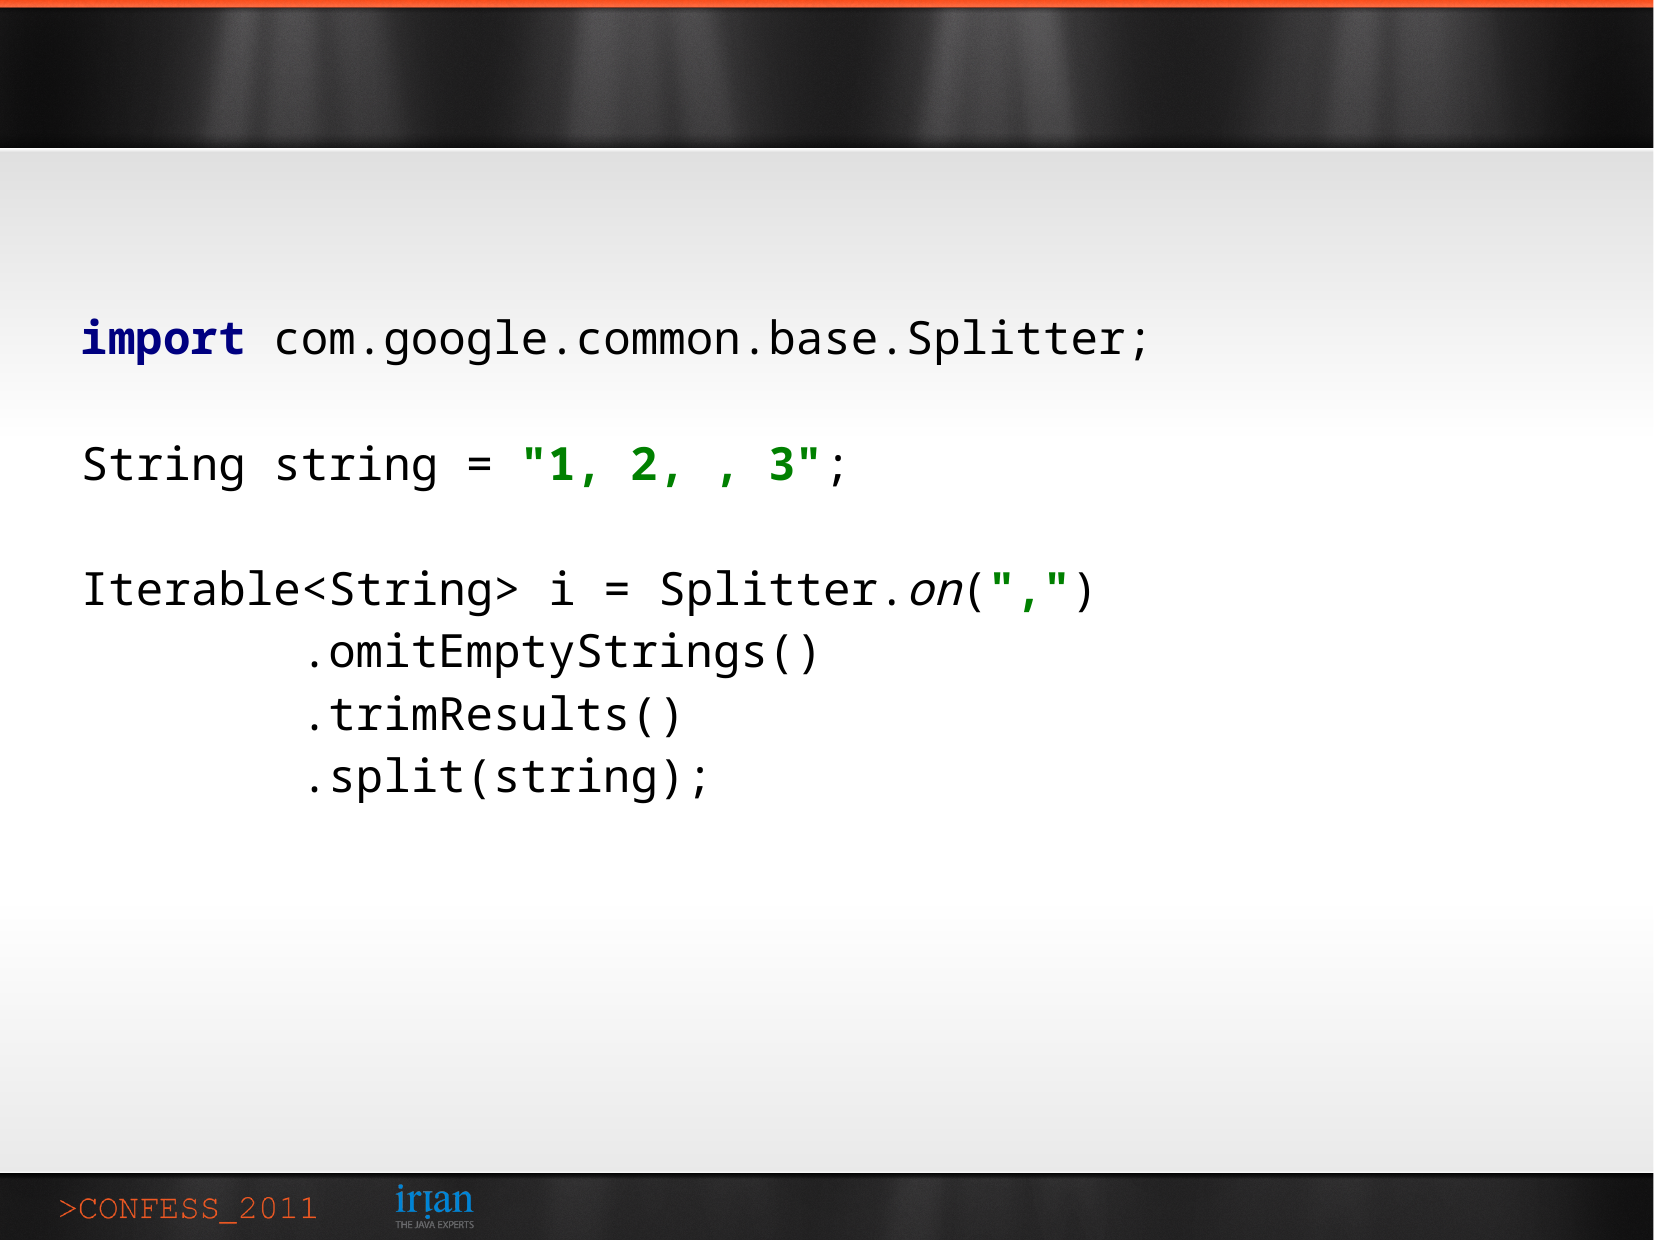

#
import com.google.common.base.Splitter;
String string = "1, 2, , 3";
Iterable<String> i = Splitter.on(",")
 .omitEmptyStrings()
 .trimResults()
 .split(string);